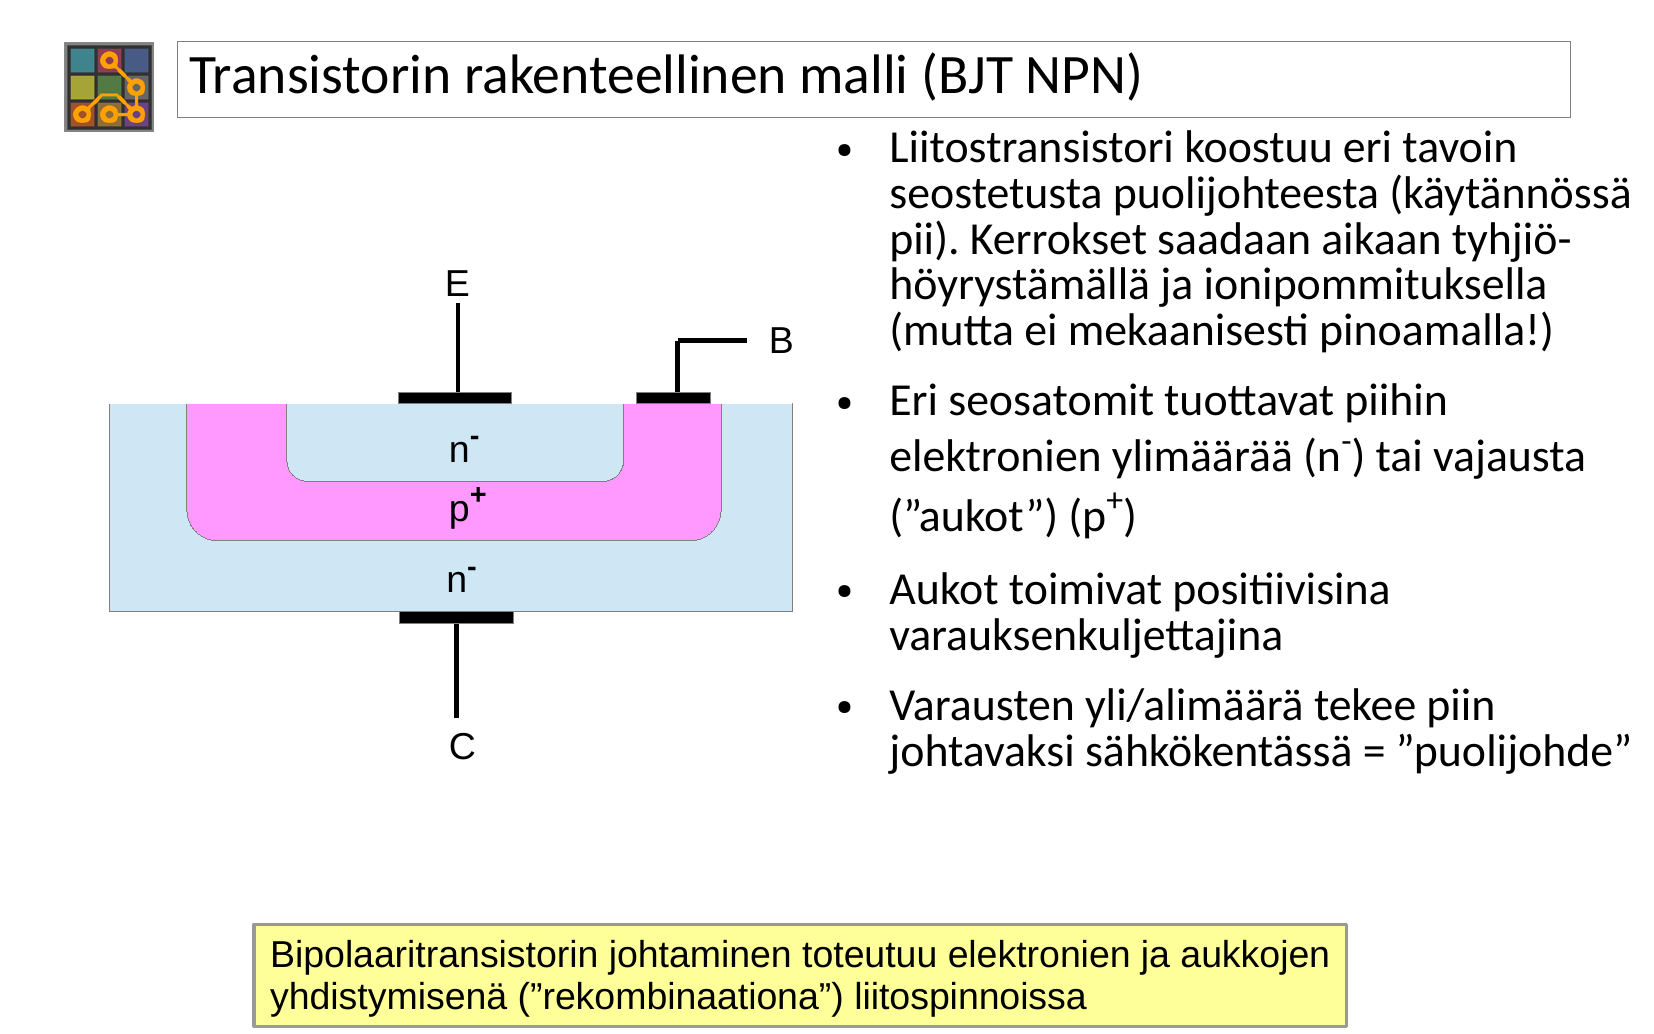

# Transistorin rakenteellinen malli (BJT NPN)
Liitostransistori koostuu eri tavoin seostetusta puolijohteesta (käytännössä pii). Kerrokset saadaan aikaan tyhjiö-höyrystämällä ja ionipommituksella (mutta ei mekaanisesti pinoamalla!)
Eri seosatomit tuottavat piihin elektronien ylimäärää (n-) tai vajausta (”aukot”) (p+)
Aukot toimivat positiivisina varauksenkuljettajina
Varausten yli/alimäärä tekee piin johtavaksi sähkökentässä = ”puolijohde”
E
B
n-
p+
n-
C
Bipolaaritransistorin johtaminen toteutuu elektronien ja aukkojen
yhdistymisenä (”rekombinaationa”) liitospinnoissa